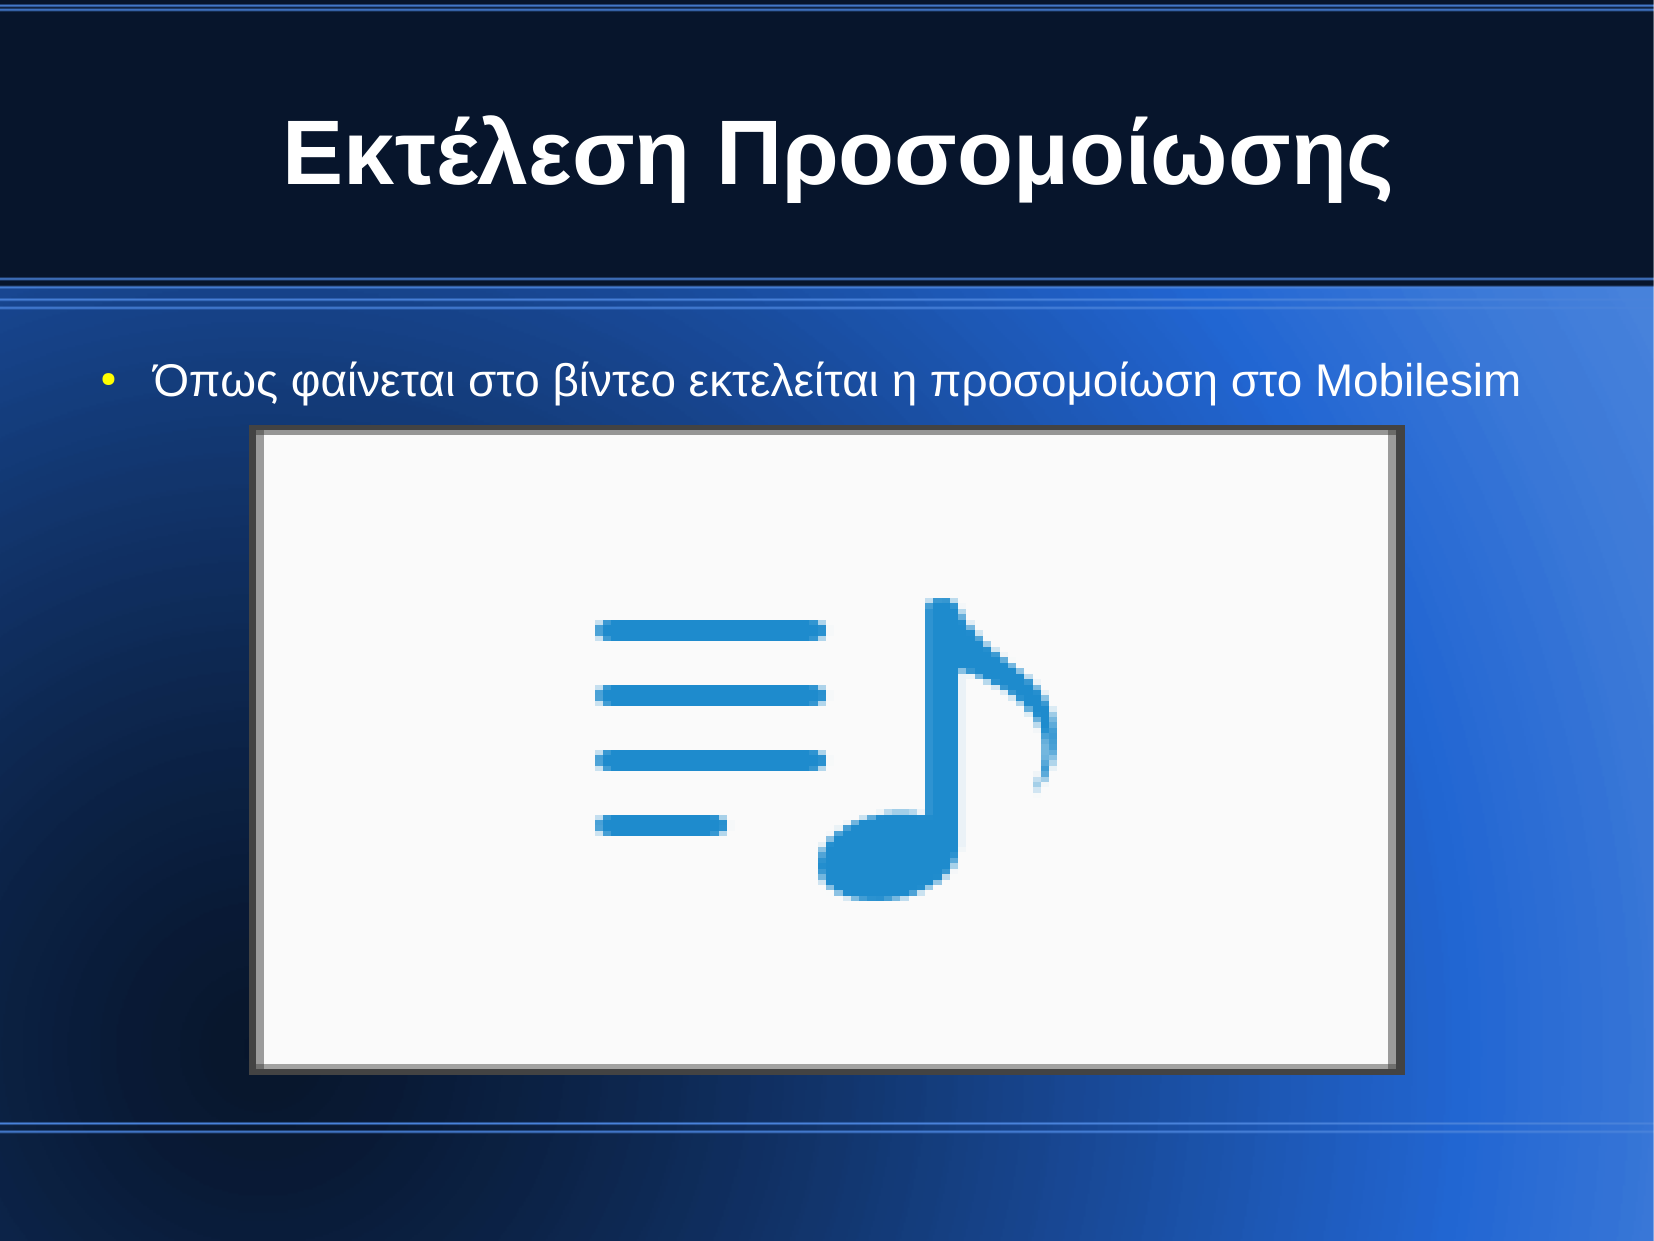

# Εκτέλεση Προσομοίωσης
Όπως φαίνεται στο βίντεο εκτελείται η προσομοίωση στο Mobilesim